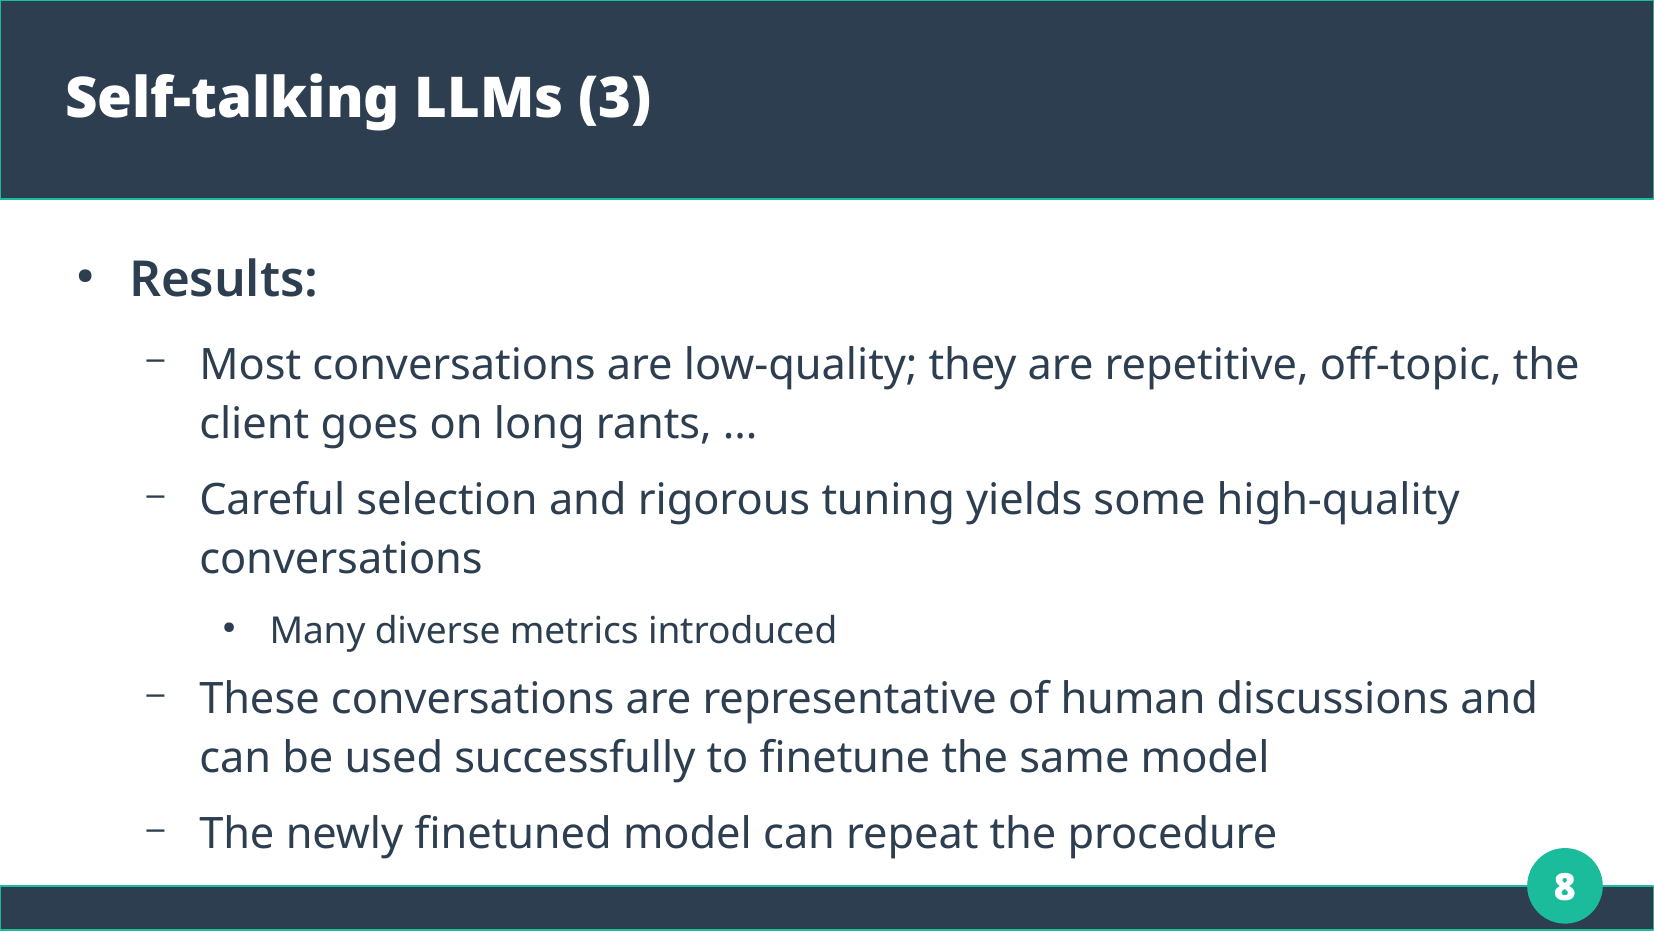

# Self-talking LLMs (3)
Results:
Most conversations are low-quality; they are repetitive, off-topic, the client goes on long rants, ...
Careful selection and rigorous tuning yields some high-quality conversations
Many diverse metrics introduced
These conversations are representative of human discussions and can be used successfully to finetune the same model
The newly finetuned model can repeat the procedure
8